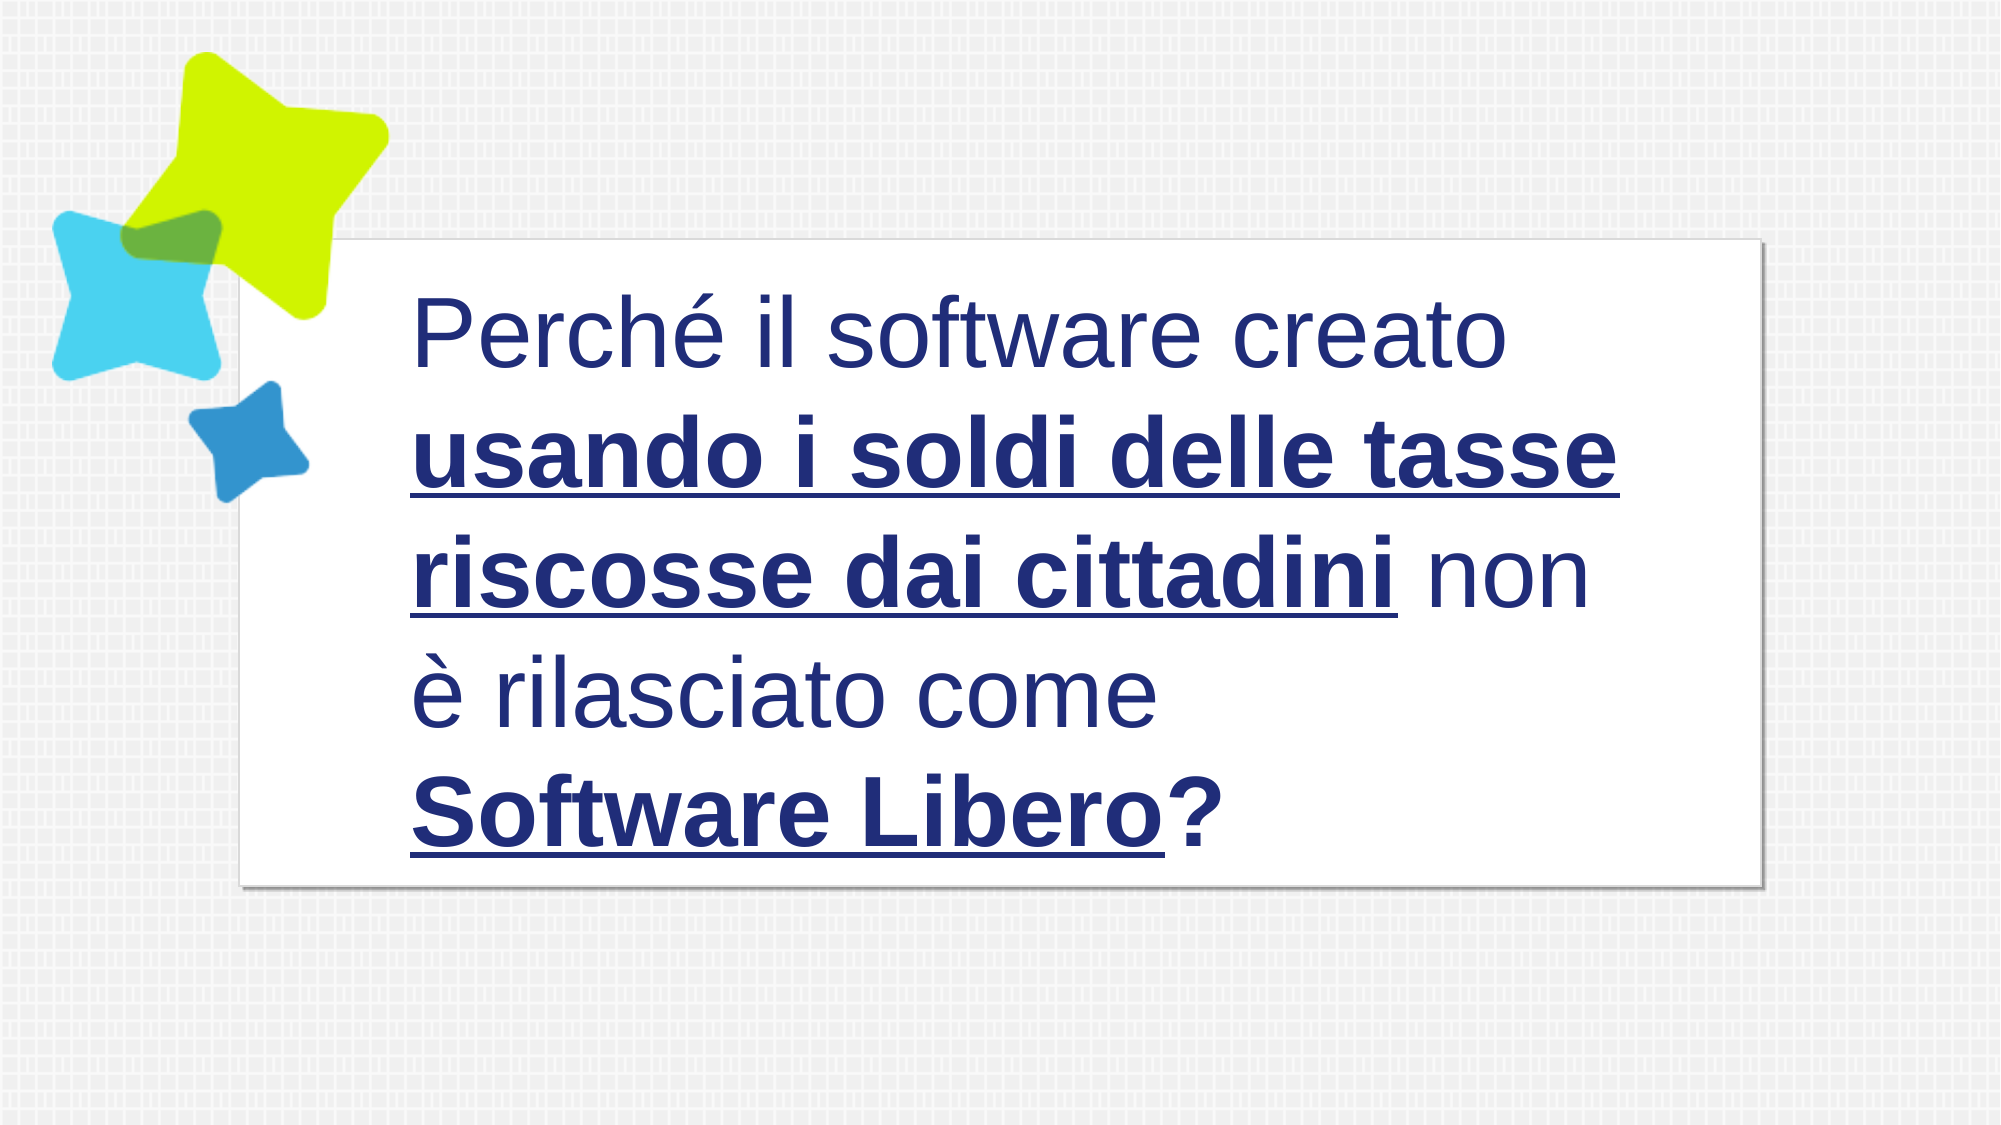

Perché il software creato usando i soldi delle tasse riscosse dai cittadini non è rilasciato come Software Libero?